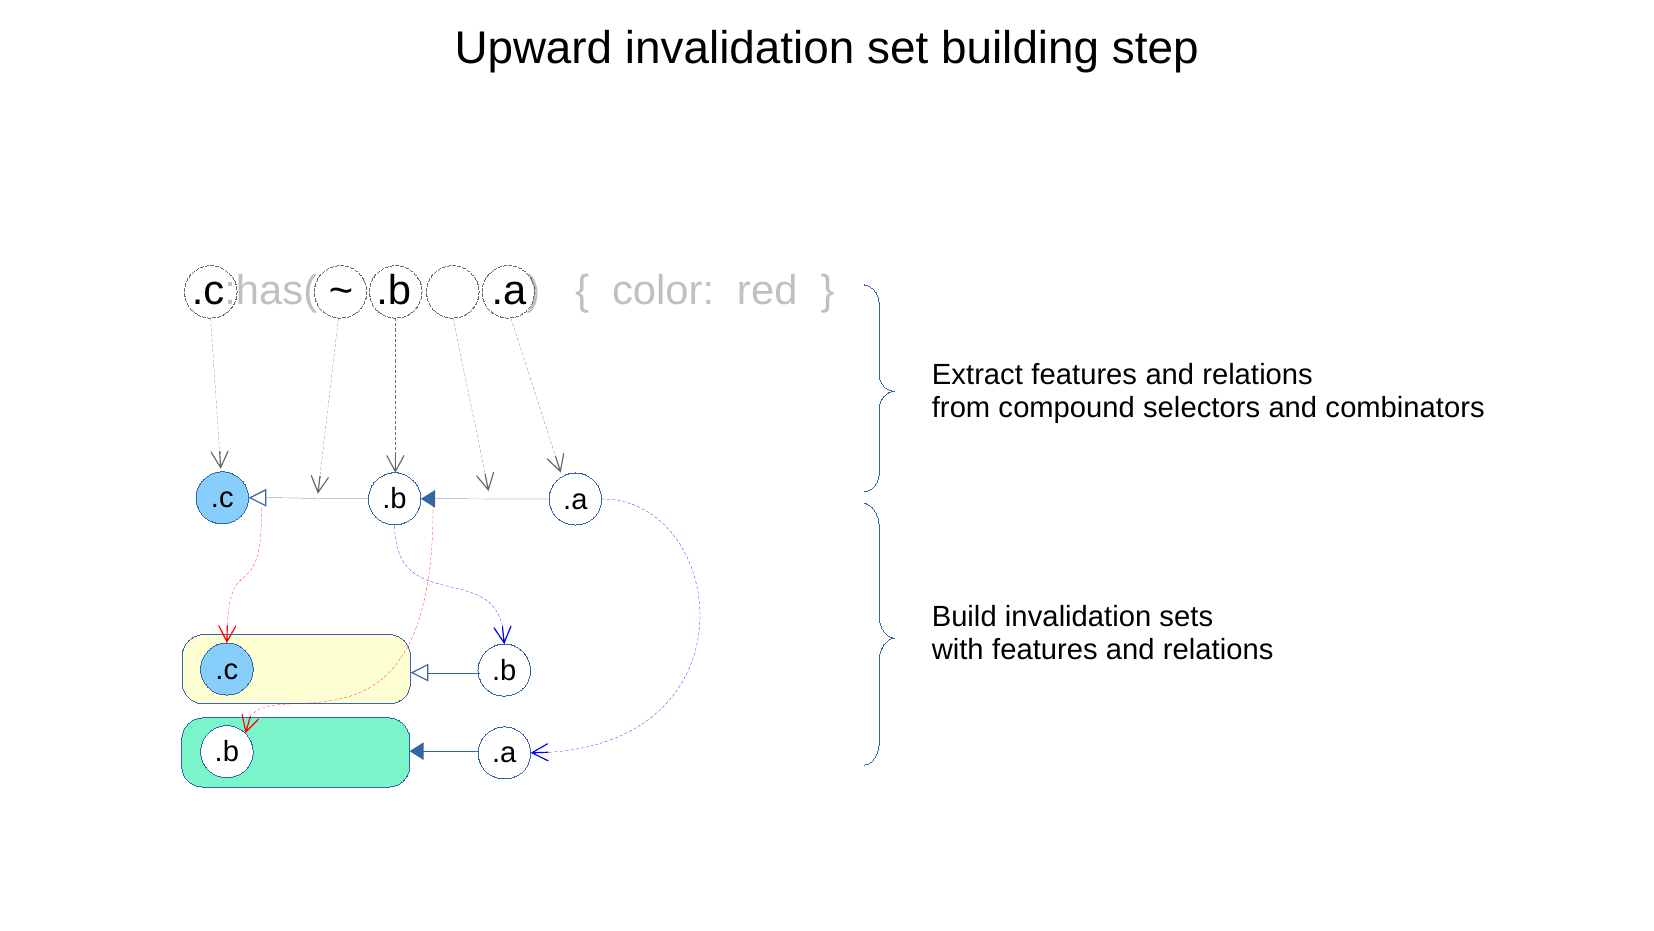

Upward invalidation set building step
.c:has( ~ .b .a) { color: red }
Extract features and relations
from compound selectors and combinators
.c
.b
.a
Build invalidation sets
with features and relations
.c
.b
.b
.a